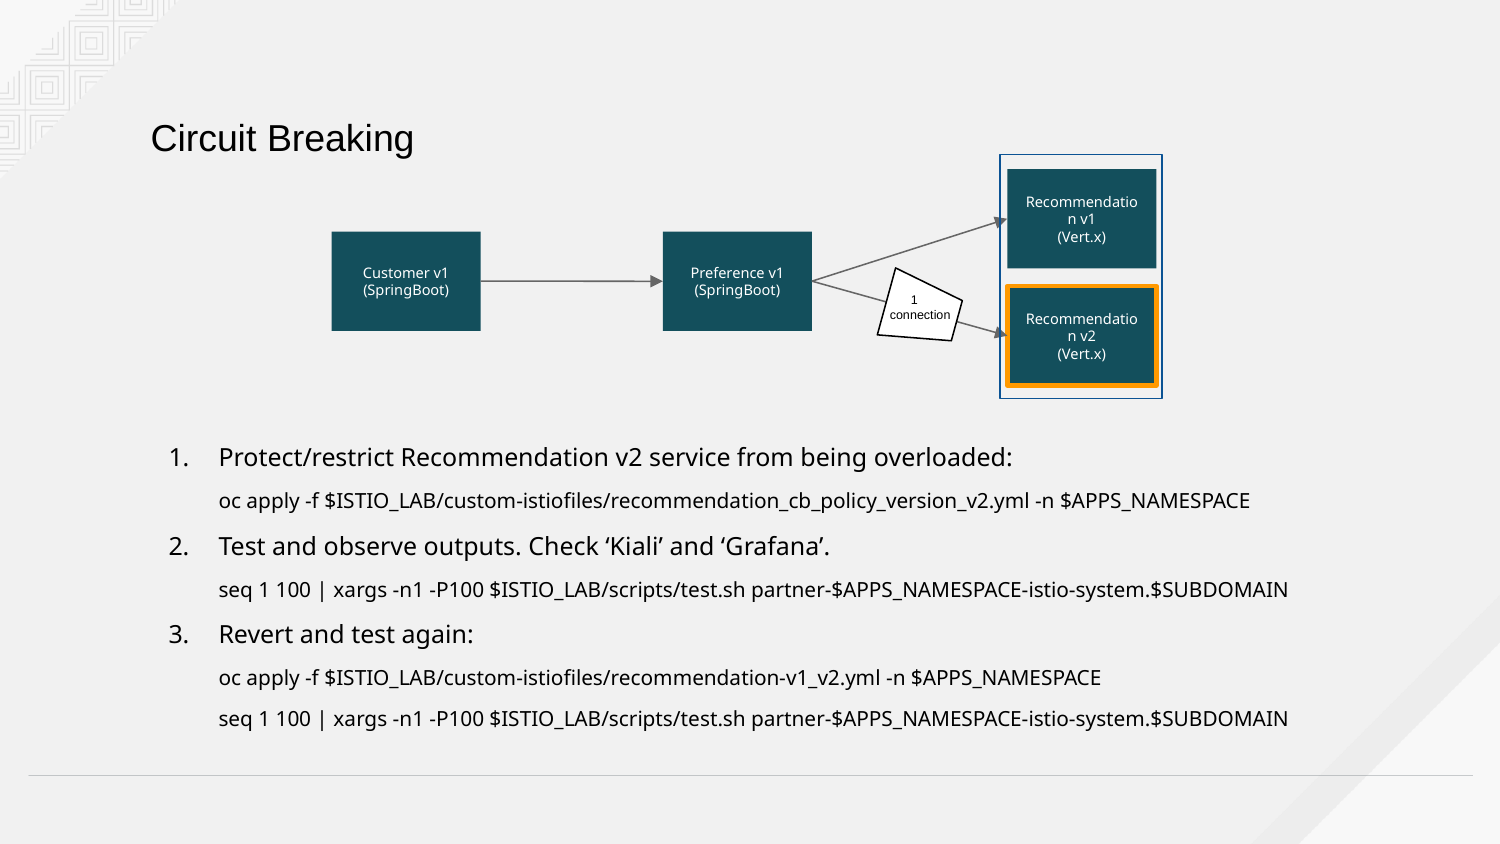

# Circuit Breaking
Recommendation v1
(Vert.x)
Customer v1
(SpringBoot)
Preference v1
(SpringBoot)
 1
connection
Recommendation v2
(Vert.x)
Protect/restrict Recommendation v2 service from being overloaded:
oc apply -f $ISTIO_LAB/custom-istiofiles/recommendation_cb_policy_version_v2.yml -n $APPS_NAMESPACE
Test and observe outputs. Check ‘Kiali’ and ‘Grafana’.
seq 1 100 | xargs -n1 -P100 $ISTIO_LAB/scripts/test.sh partner-$APPS_NAMESPACE-istio-system.$SUBDOMAIN
Revert and test again:
oc apply -f $ISTIO_LAB/custom-istiofiles/recommendation-v1_v2.yml -n $APPS_NAMESPACE
seq 1 100 | xargs -n1 -P100 $ISTIO_LAB/scripts/test.sh partner-$APPS_NAMESPACE-istio-system.$SUBDOMAIN